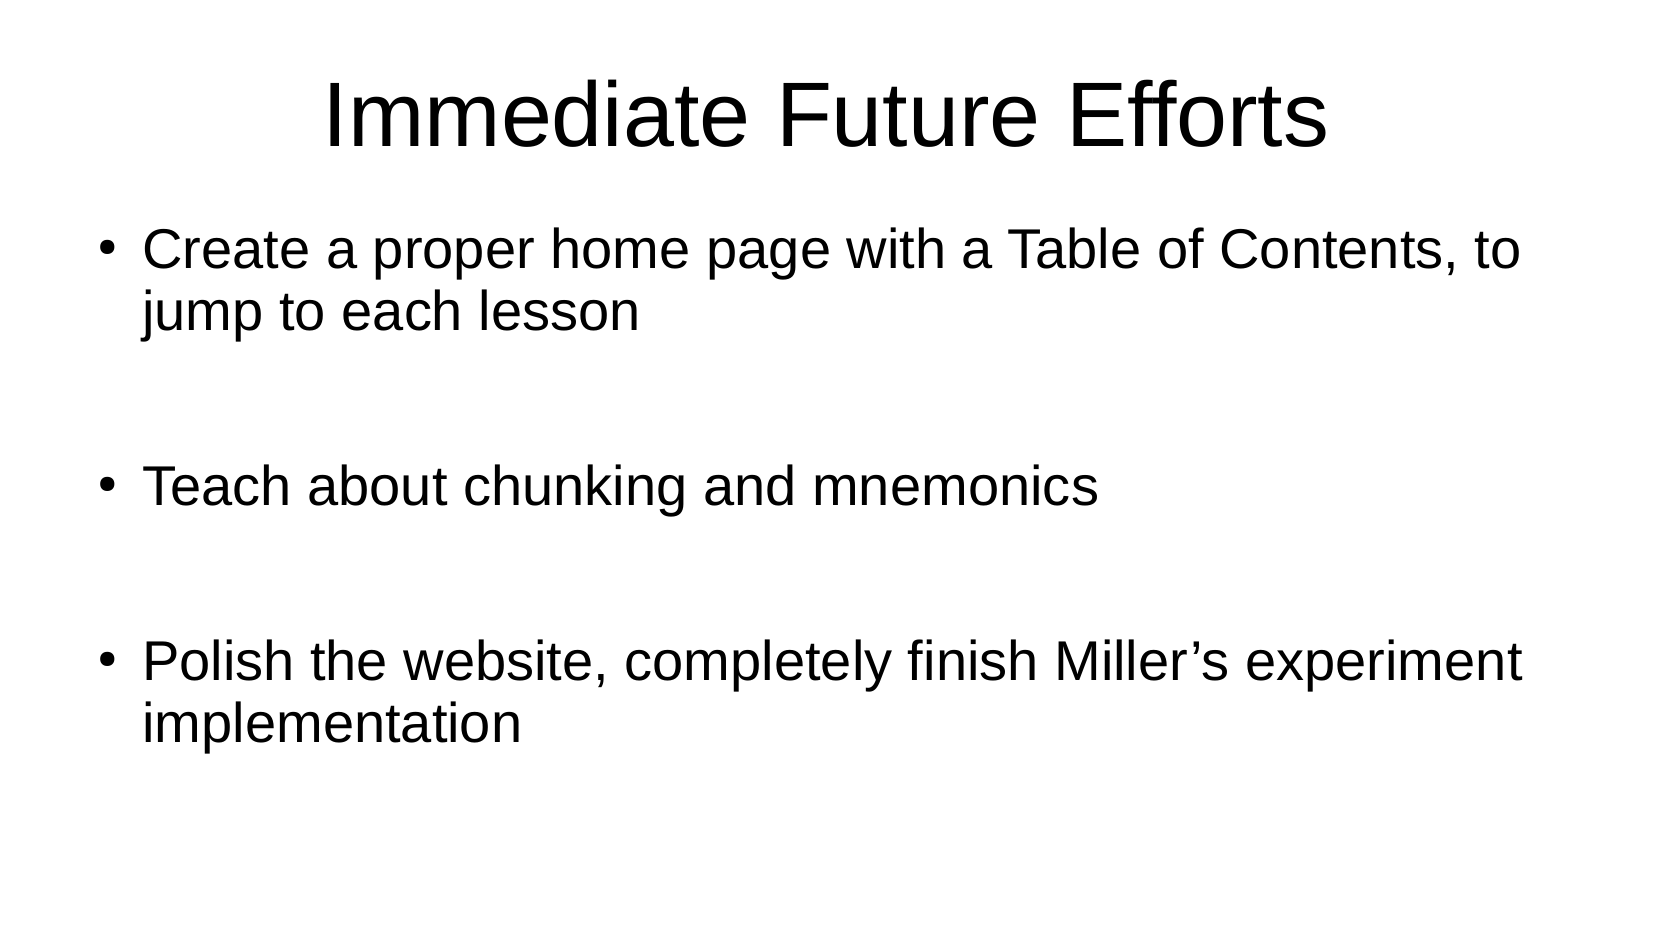

# Immediate Future Efforts
Create a proper home page with a Table of Contents, to jump to each lesson
Teach about chunking and mnemonics
Polish the website, completely finish Miller’s experiment implementation